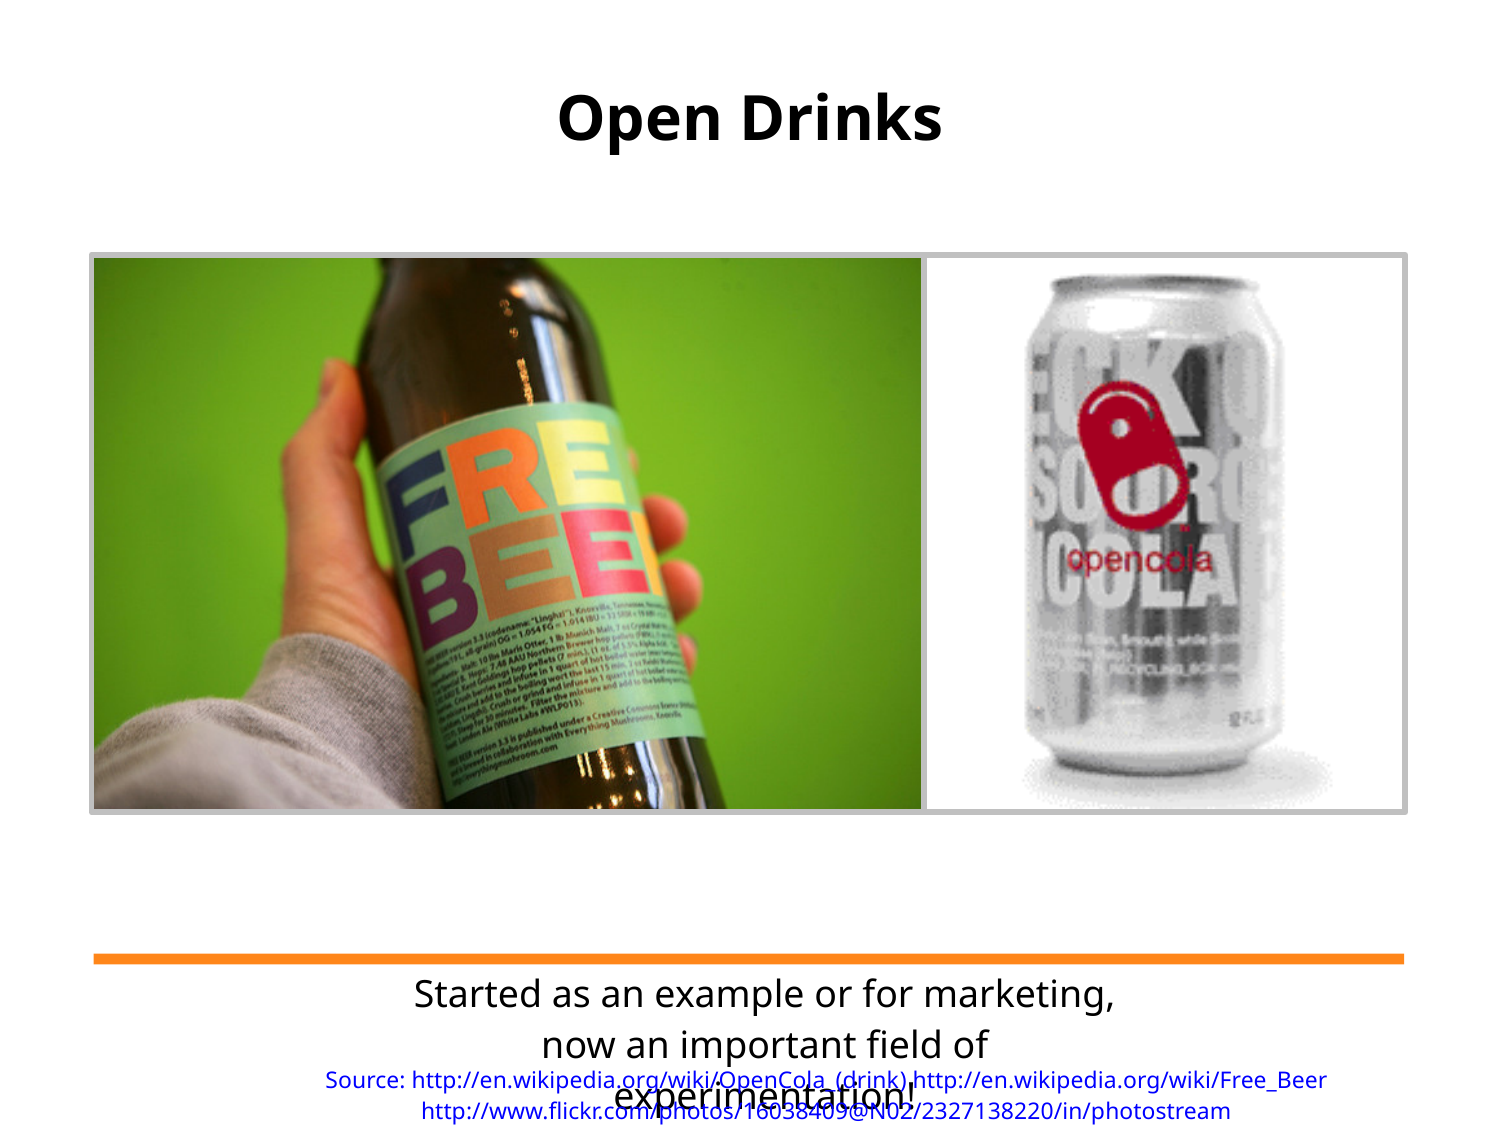

# Open Drinks
Started as an example or for marketing, now an important field of experimentation!
Source: http://en.wikipedia.org/wiki/OpenCola_(drink) http://en.wikipedia.org/wiki/Free_Beer
http://www.flickr.com/photos/16038409@N02/2327138220/in/photostream